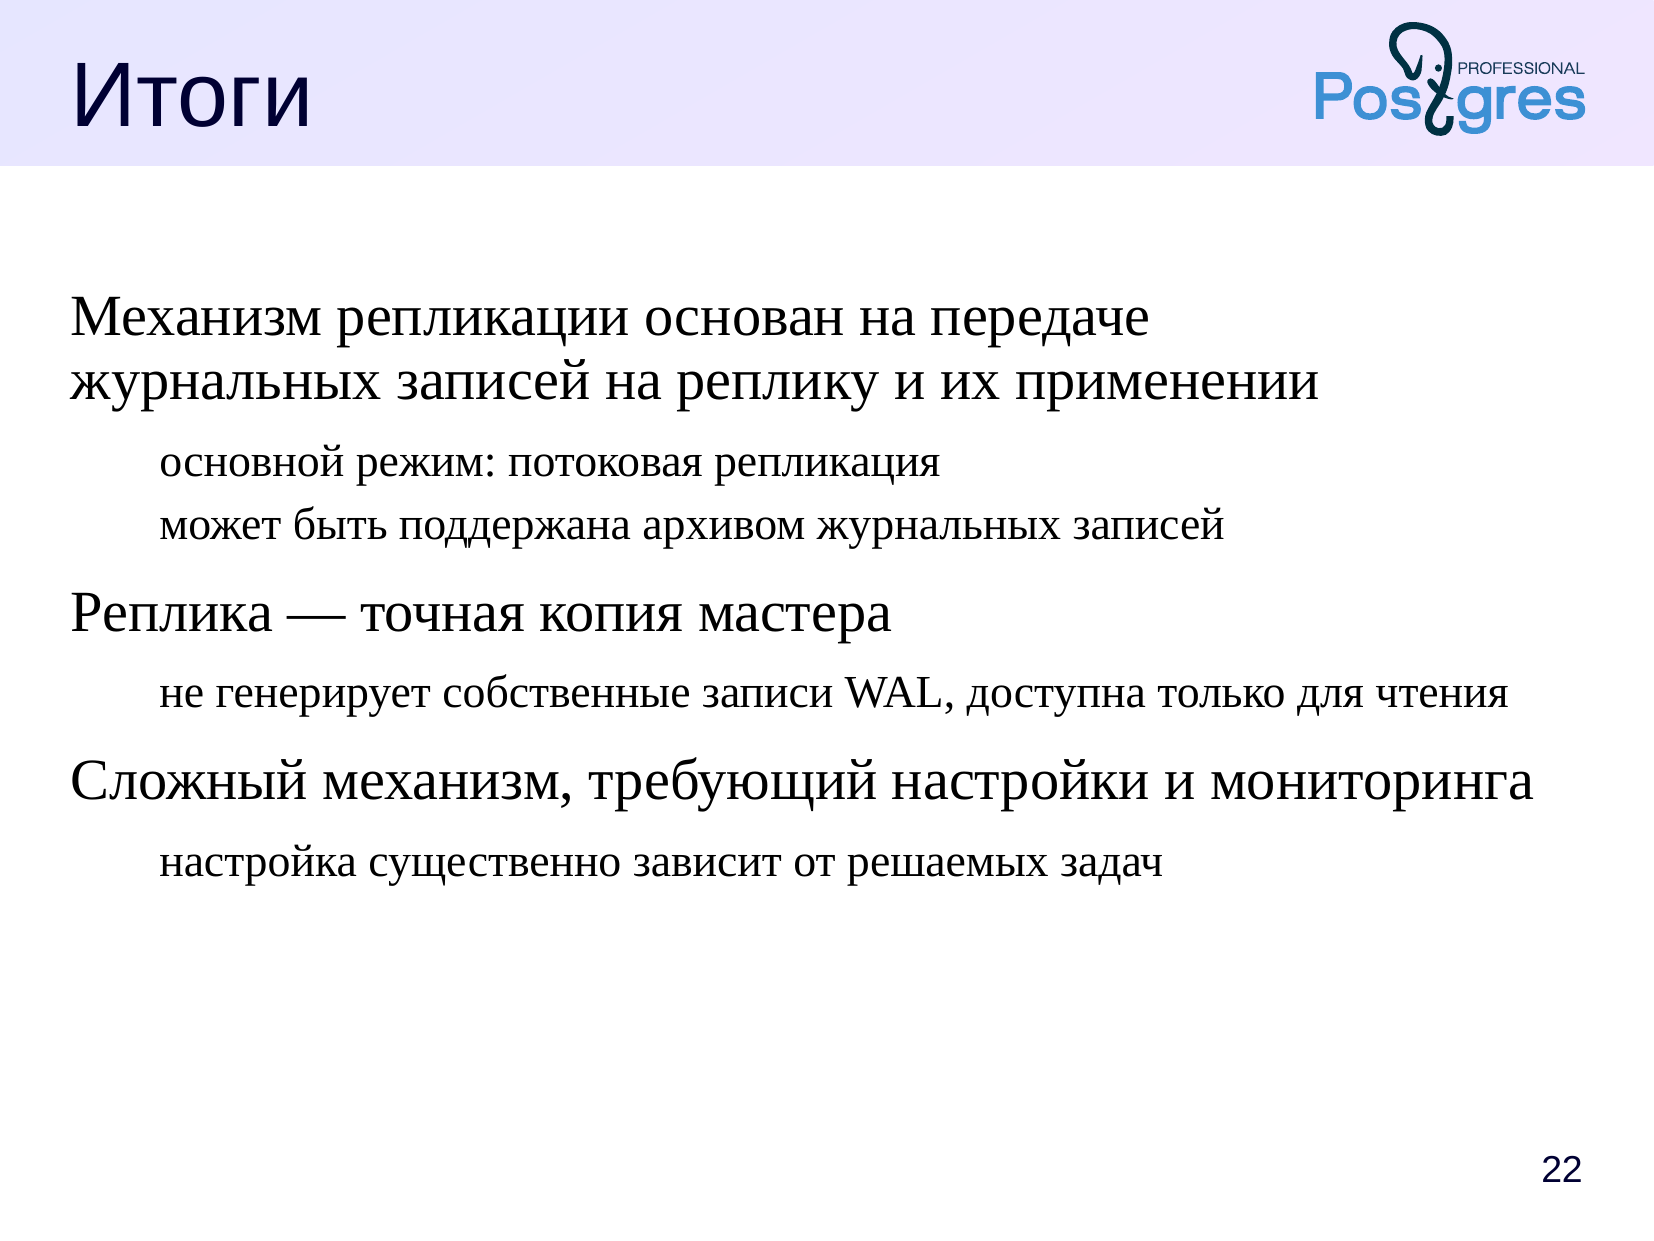

# Итоги
Механизм репликации основан на передаче
журнальных записей на реплику и их применении
основной режим: потоковая репликация
может быть поддержана архивом журнальных записей
Реплика — точная копия мастера
не генерирует собственные записи WAL, доступна только для чтения
Сложный механизм, требующий настройки и мониторинга
настройка существенно зависит от решаемых задач